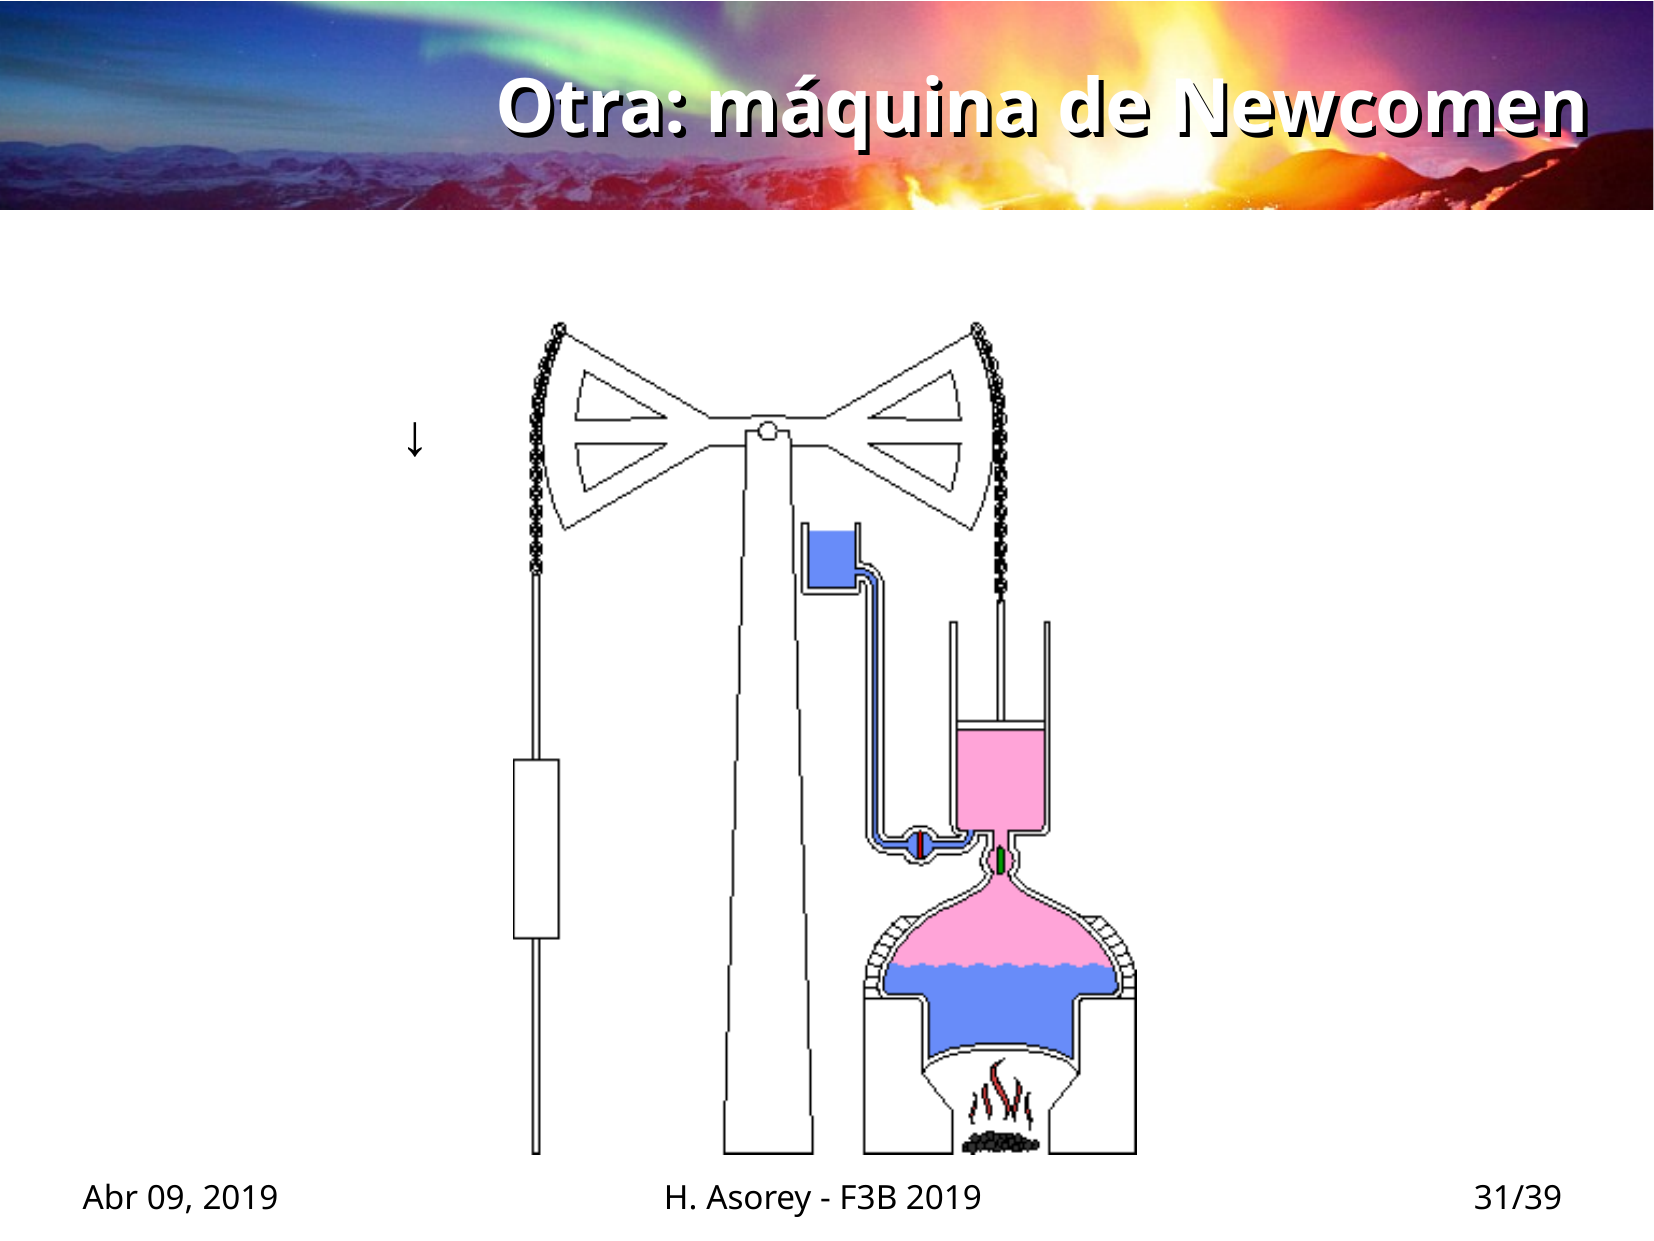

# Otra: máquina de Newcomen
↓
Abr 09, 2019
H. Asorey - F3B 2019
31